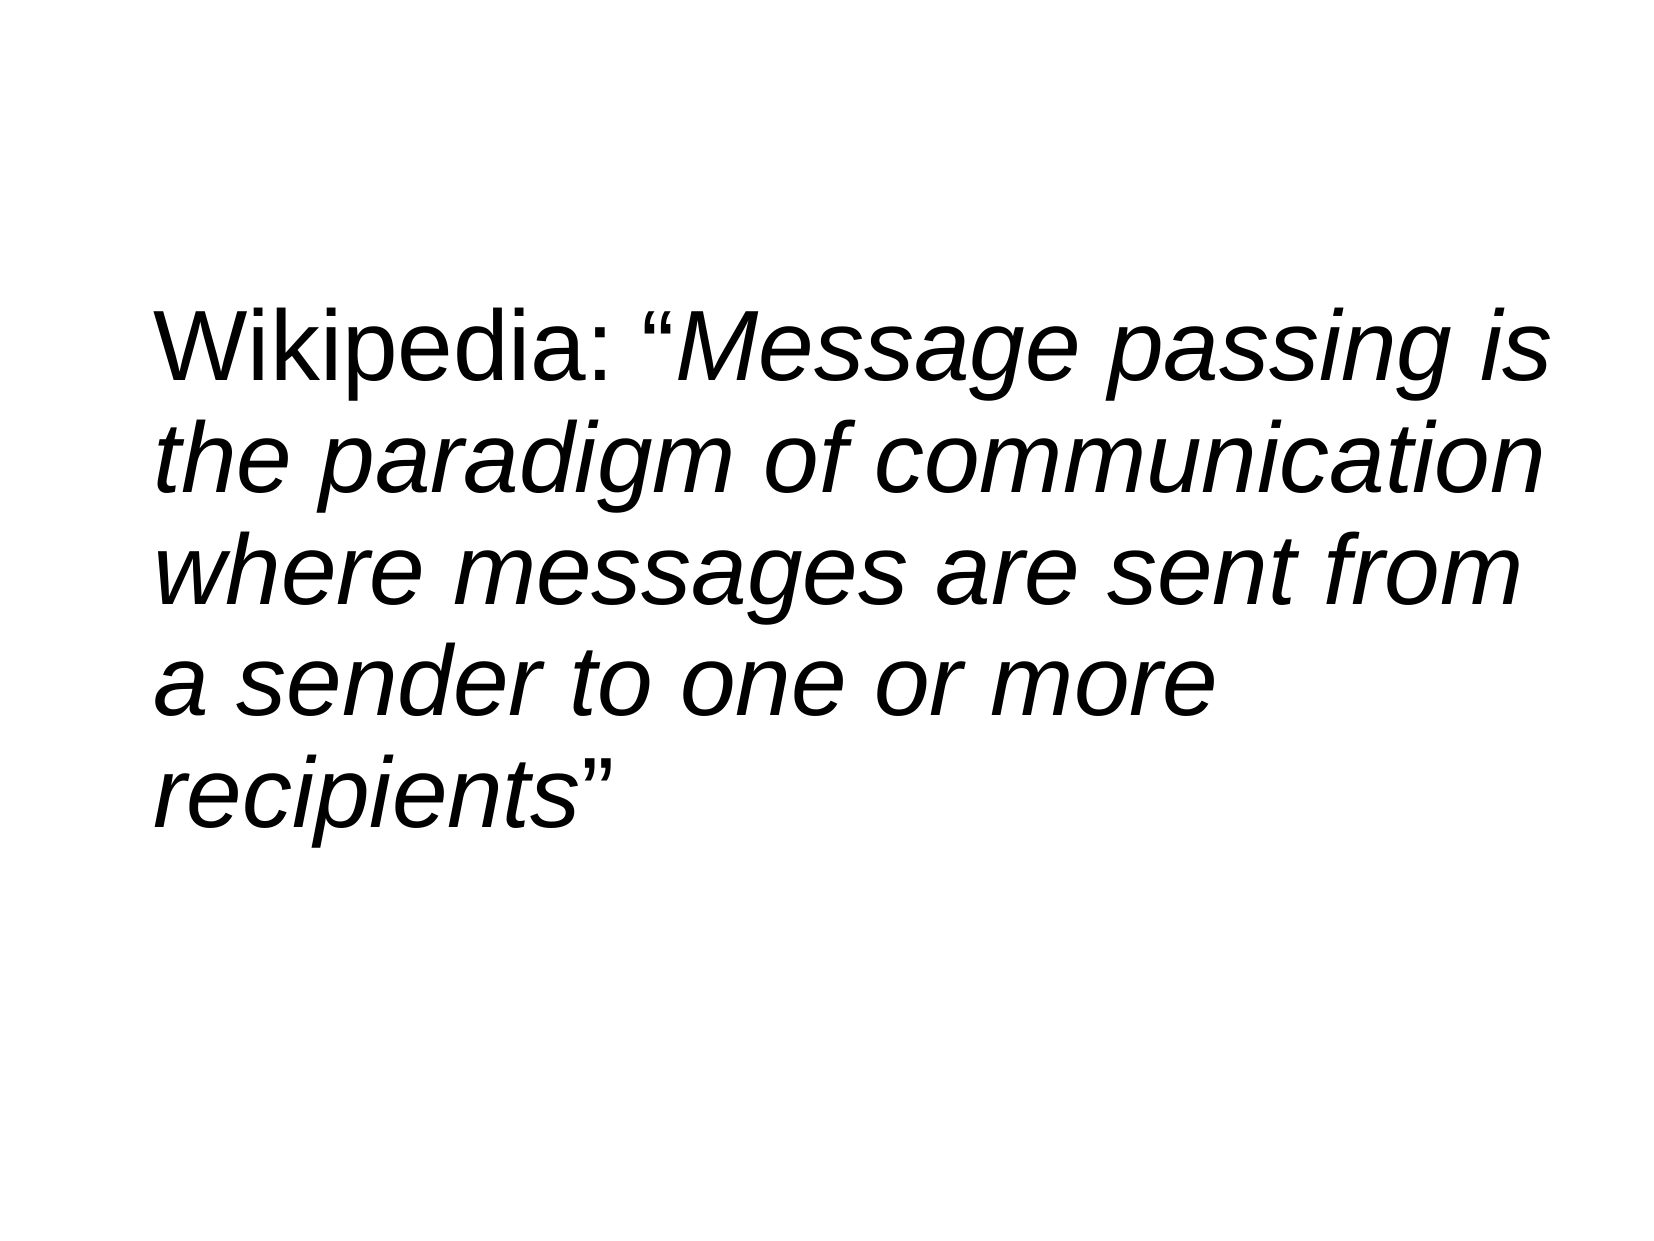

# Wikipedia: “Message passing is the paradigm of communication where messages are sent from a sender to one or more recipients”